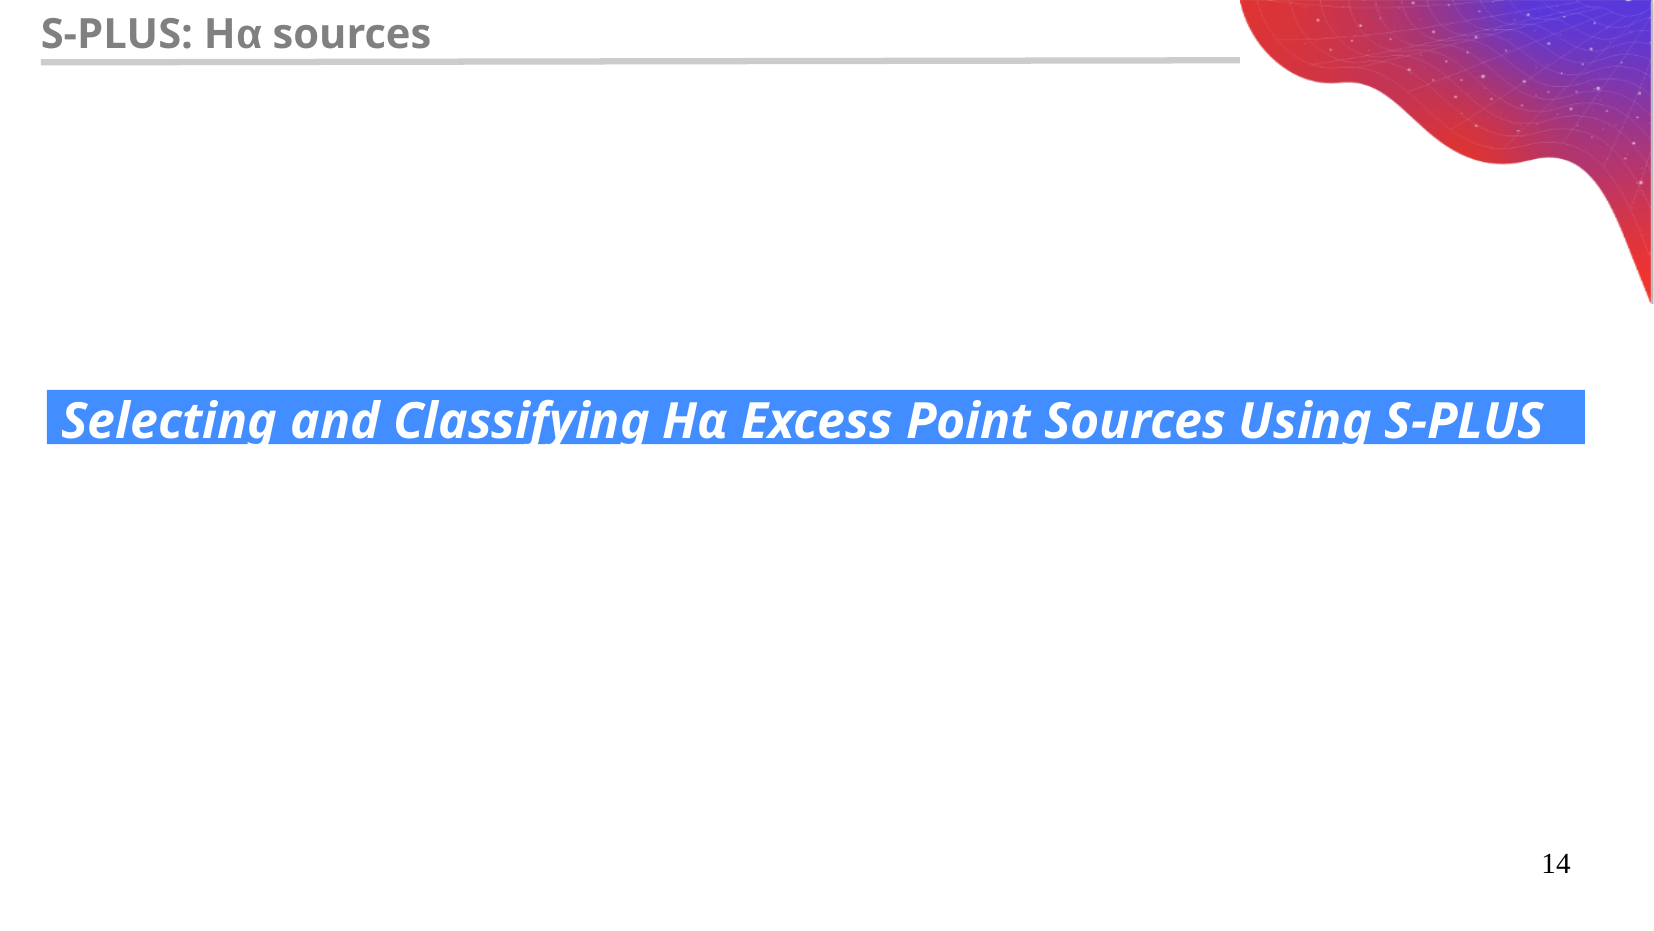

S-PLUS: Hα sources
Selecting and Classifying Hα Excess Point Sources Using S-PLUS
14